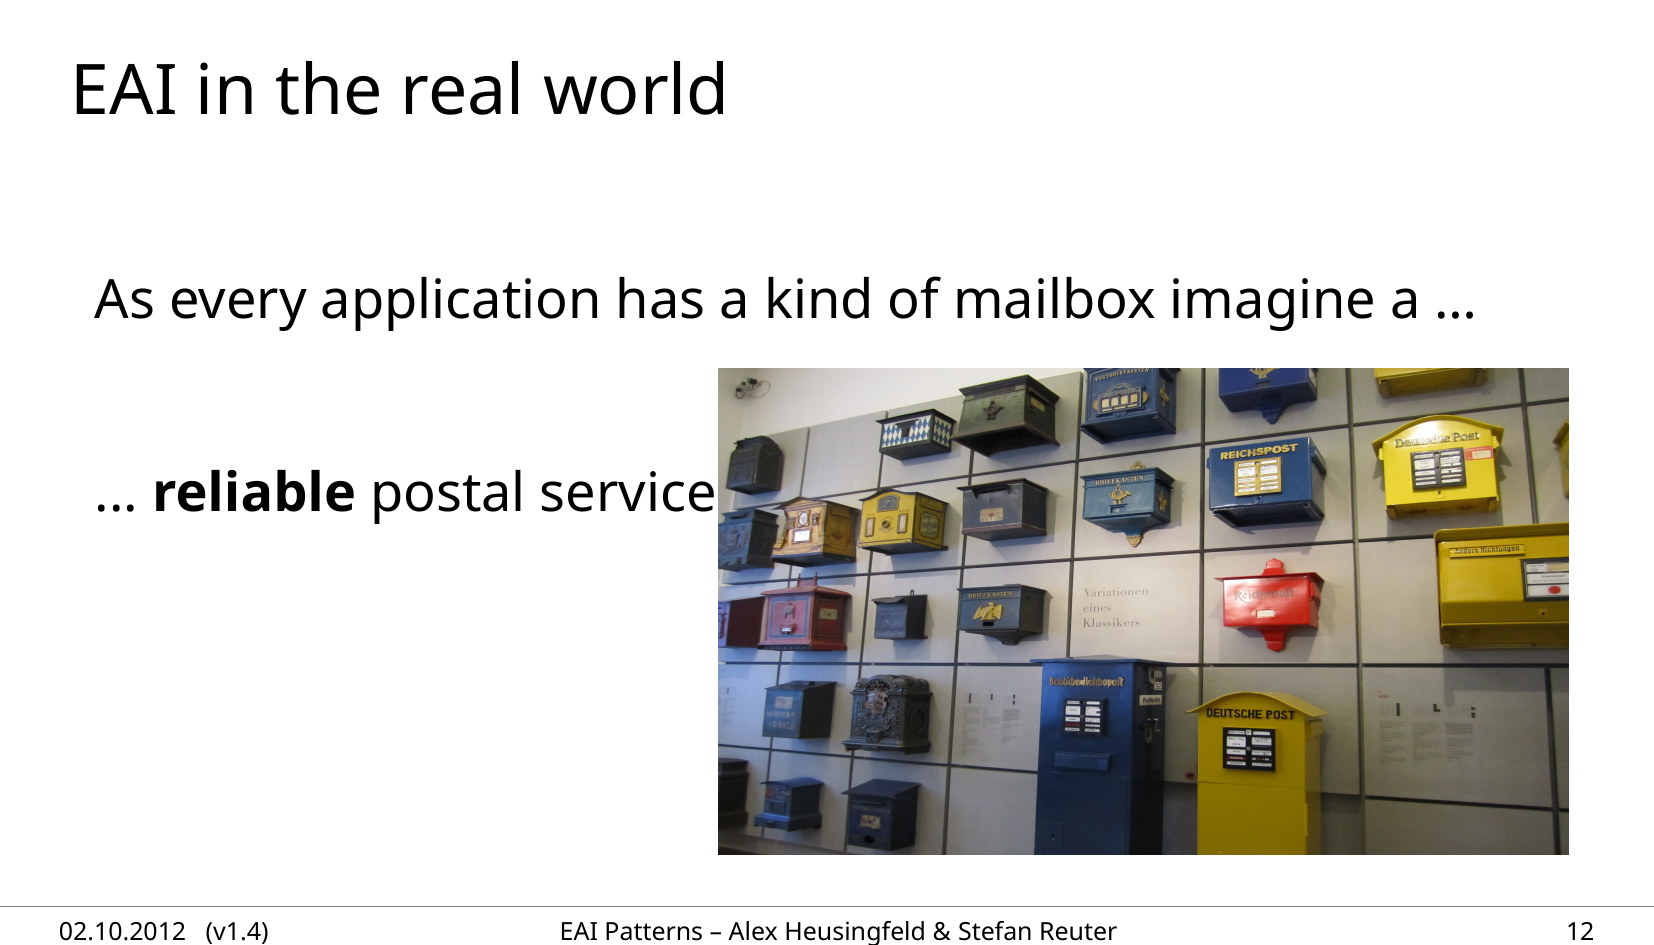

# EAI in the real world
As every application has a kind of mailbox imagine a …
... reliable postal service
2012-08-30
EAI Patterns - Alex Heusingfeld & Stefan Reuter
12